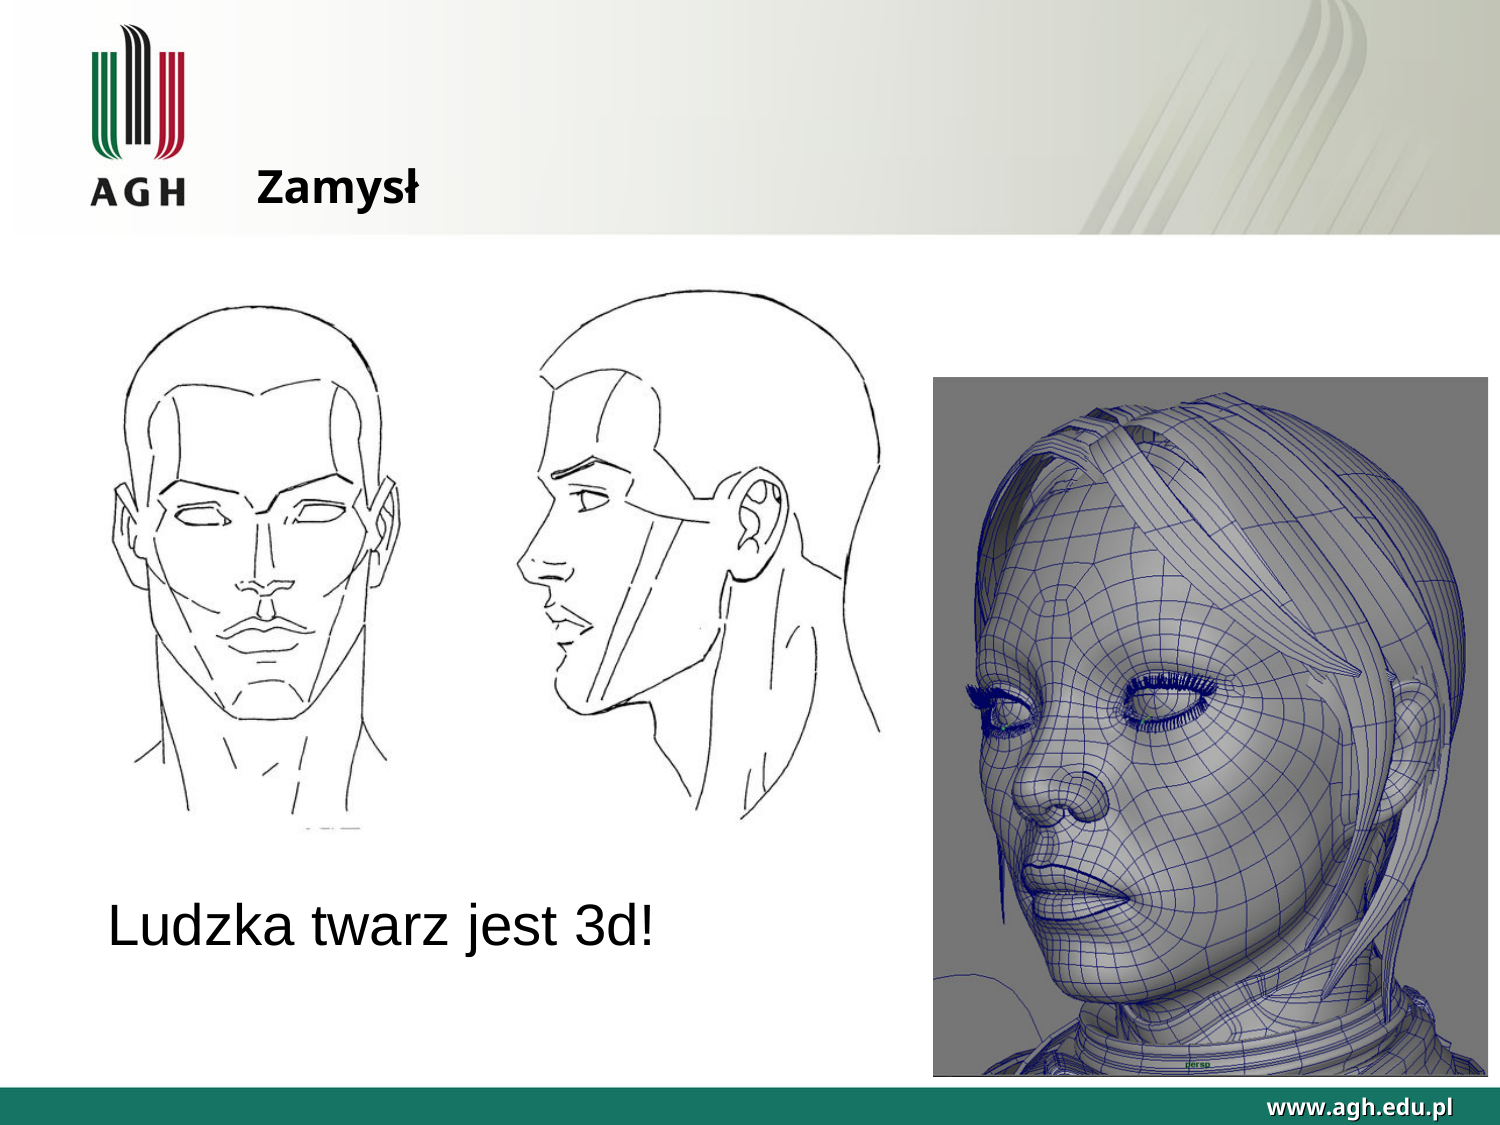

# Zamysł
Ludzka twarz jest 3d!
www.agh.edu.pl